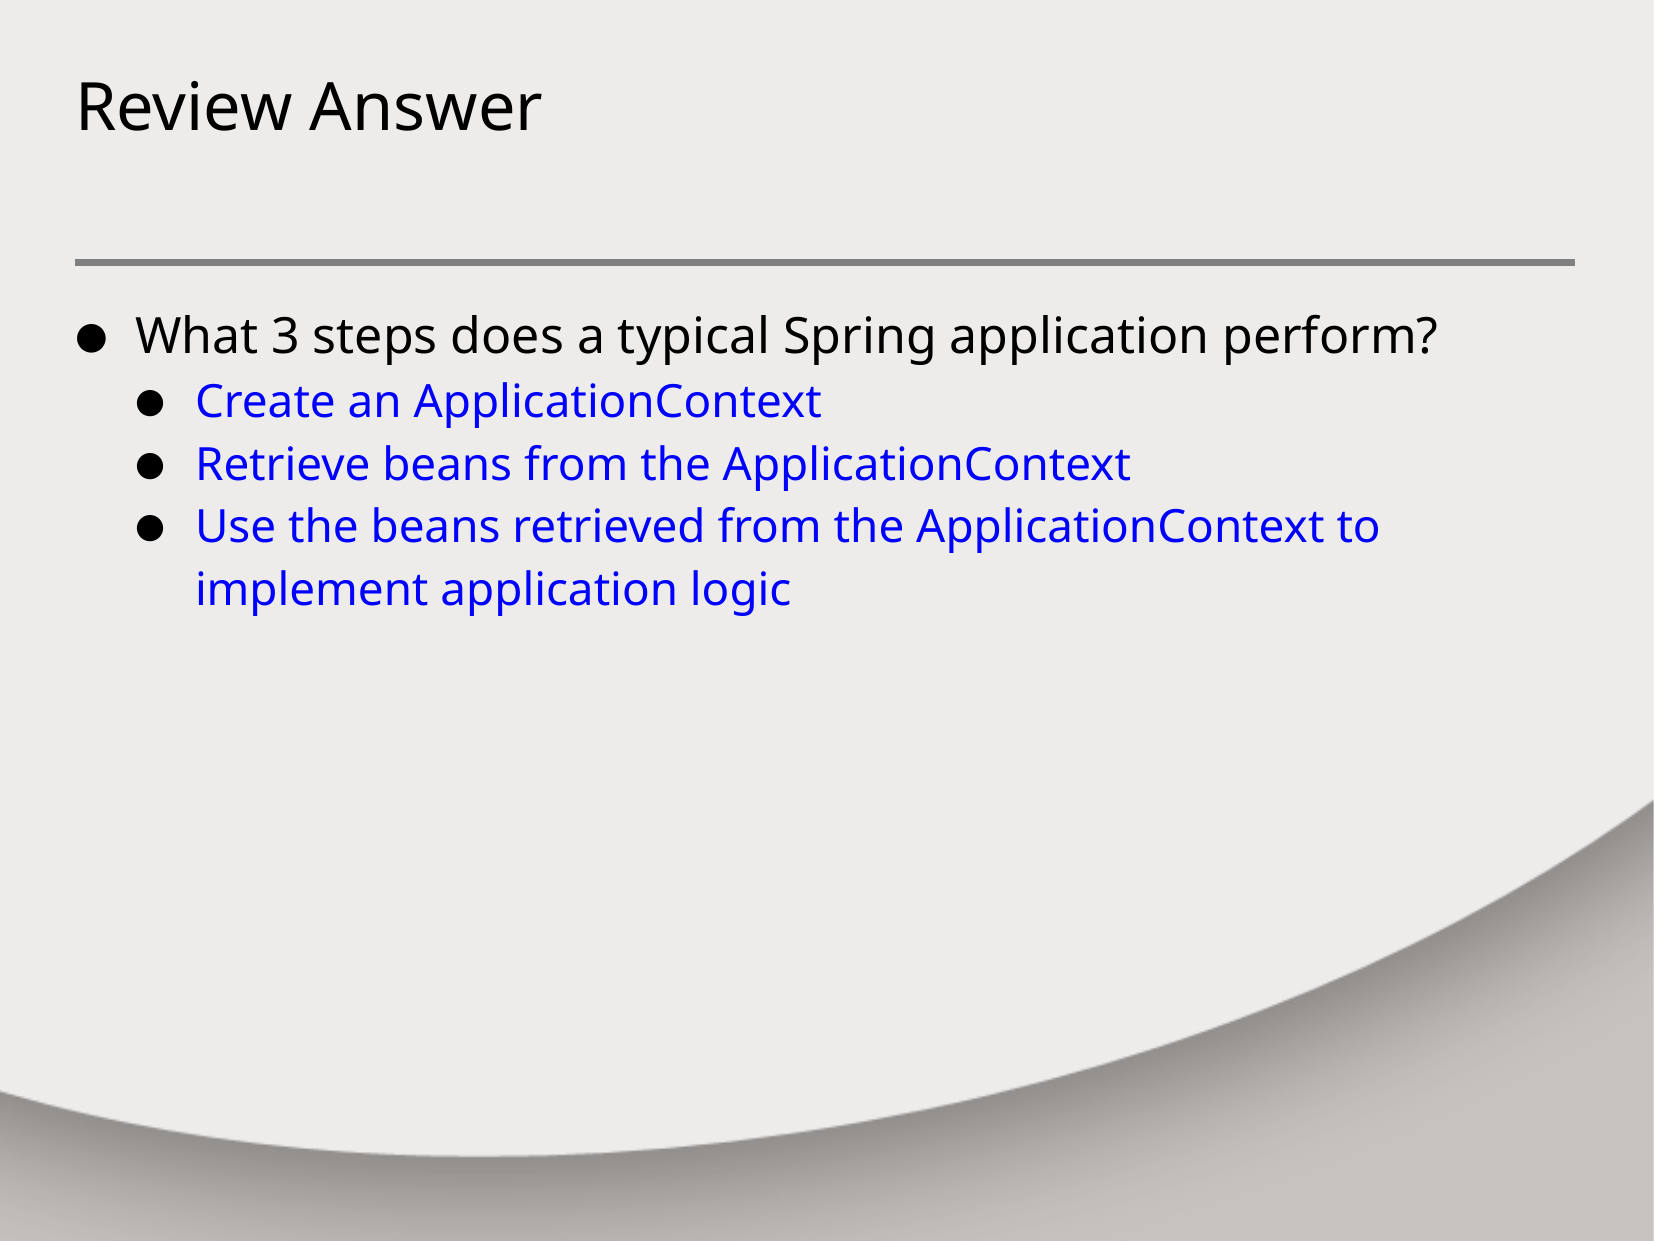

# Review Answer
What 3 steps does a typical Spring application perform?
Create an ApplicationContext
Retrieve beans from the ApplicationContext
Use the beans retrieved from the ApplicationContext to implement application logic